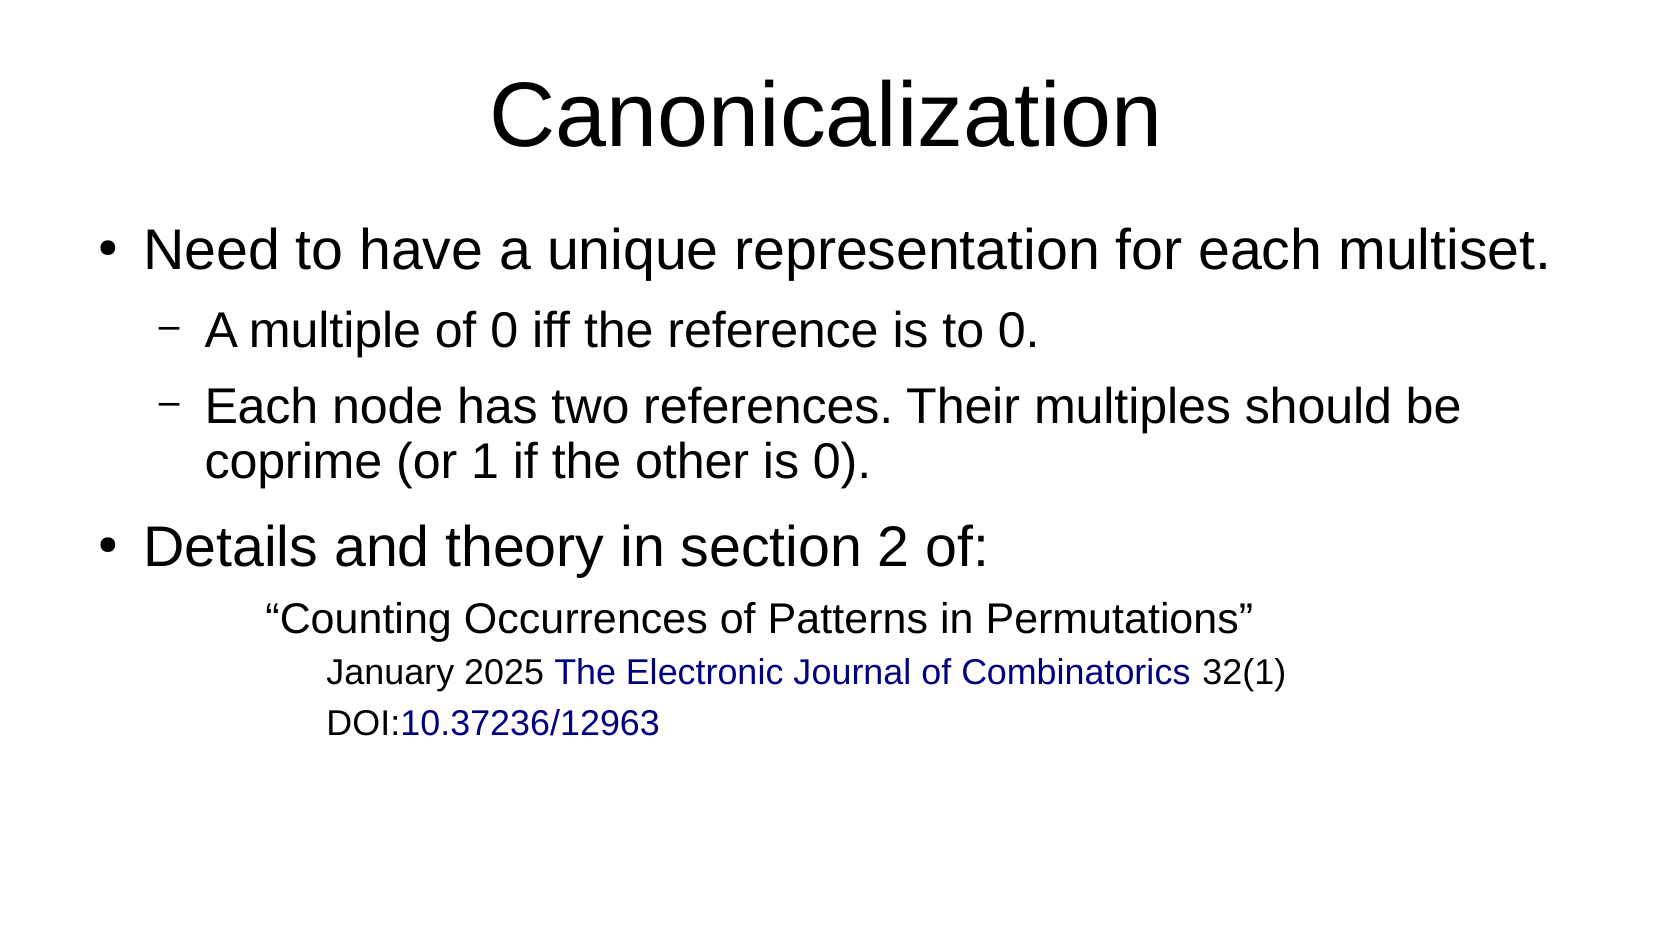

# Canonicalization
Need to have a unique representation for each multiset.
A multiple of 0 iff the reference is to 0.
Each node has two references. Their multiples should be coprime (or 1 if the other is 0).
Details and theory in section 2 of:
“Counting Occurrences of Patterns in Permutations”
January 2025 The Electronic Journal of Combinatorics 32(1)
DOI:10.37236/12963